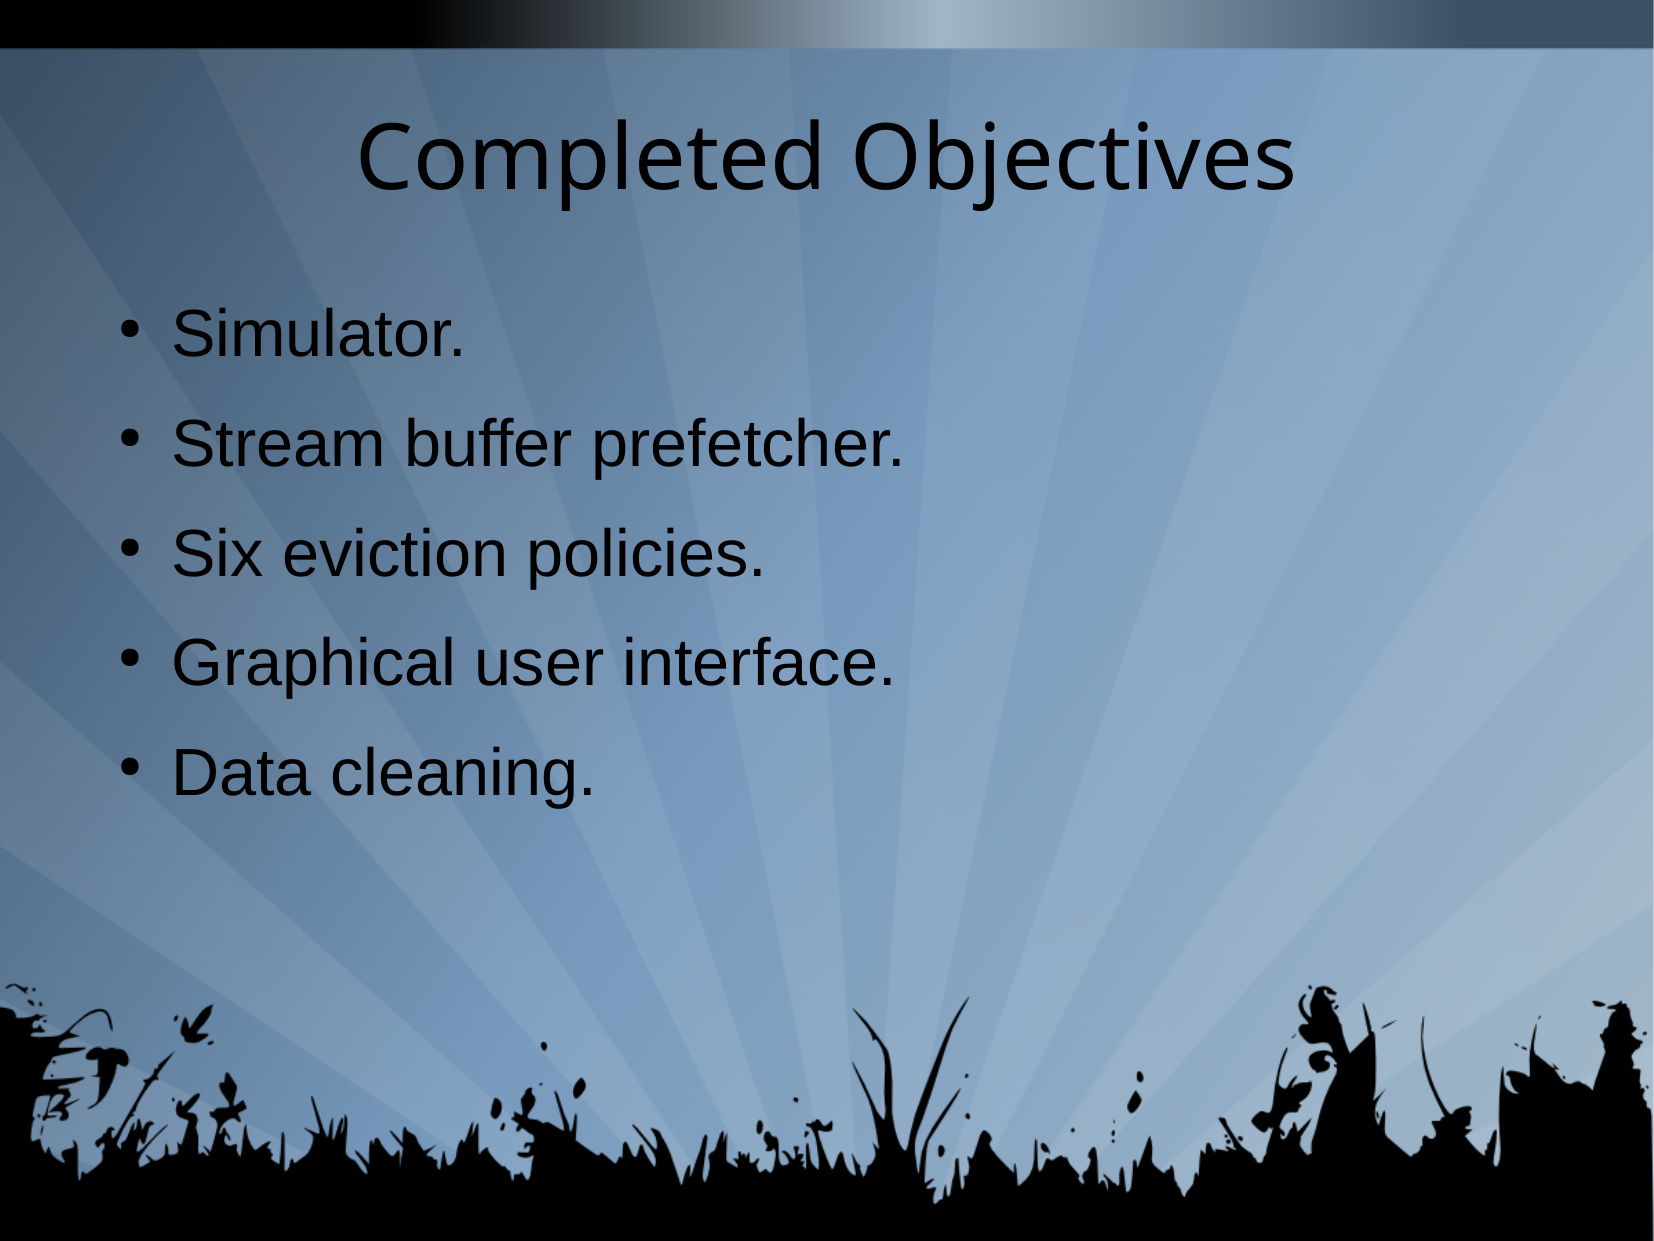

# Completed Objectives
Simulator.
Stream buffer prefetcher.
Six eviction policies.
Graphical user interface.
Data cleaning.